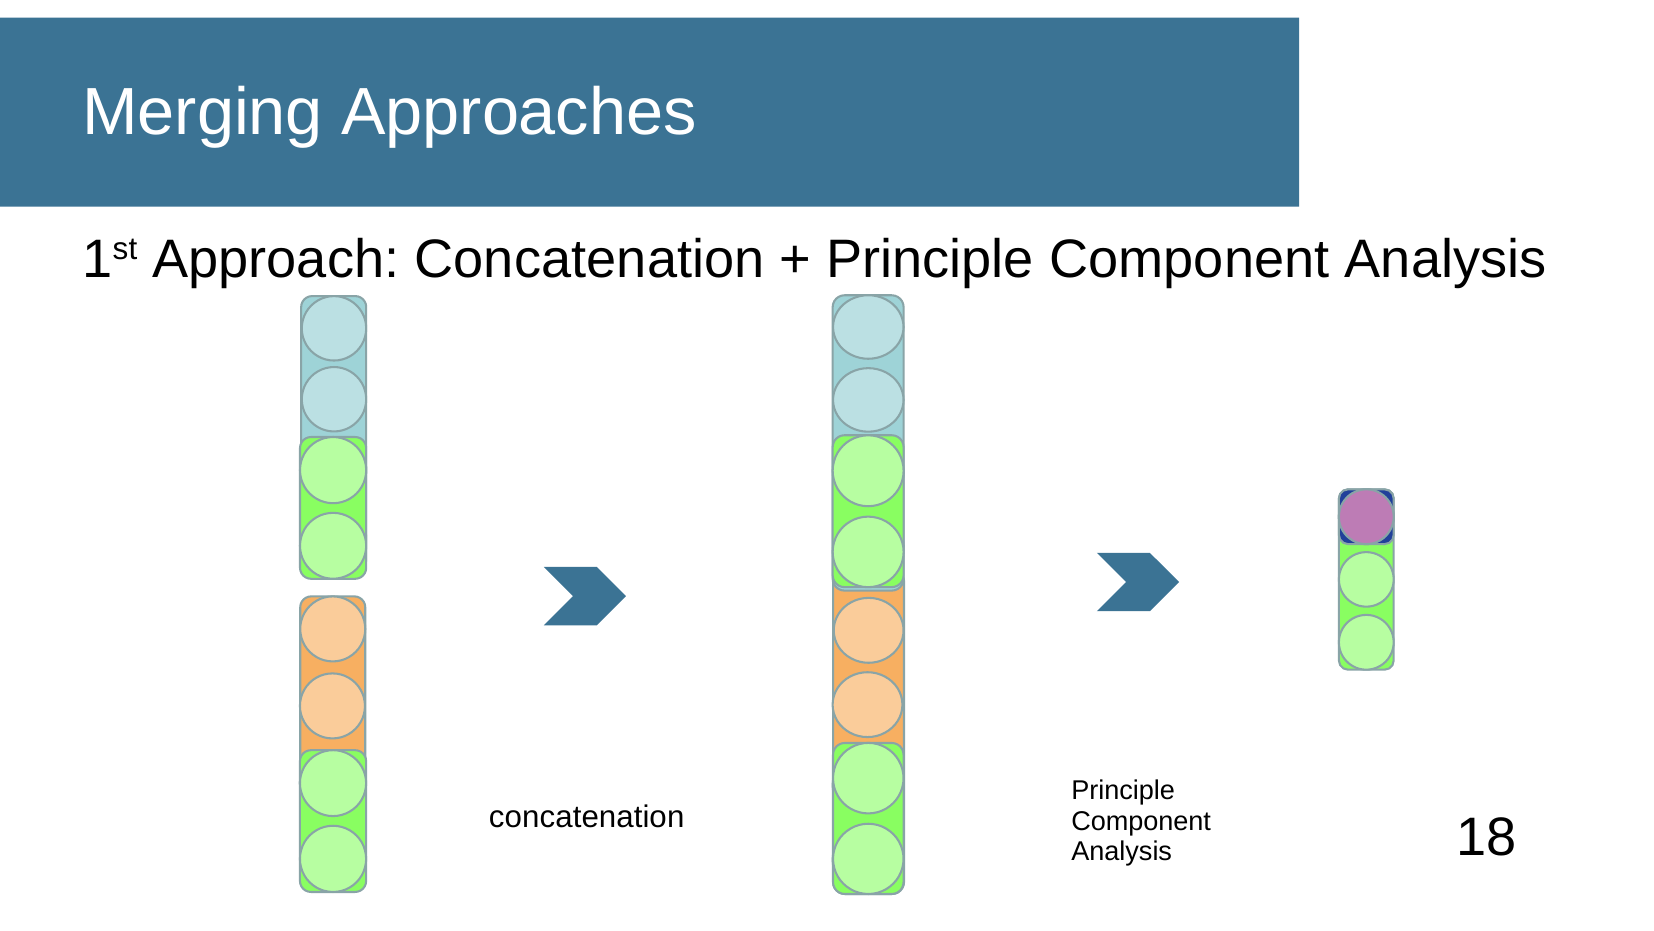

# Merging Approaches
1st Approach: Concatenation + Principle Component Analysis
Principle Component Analysis
concatenation